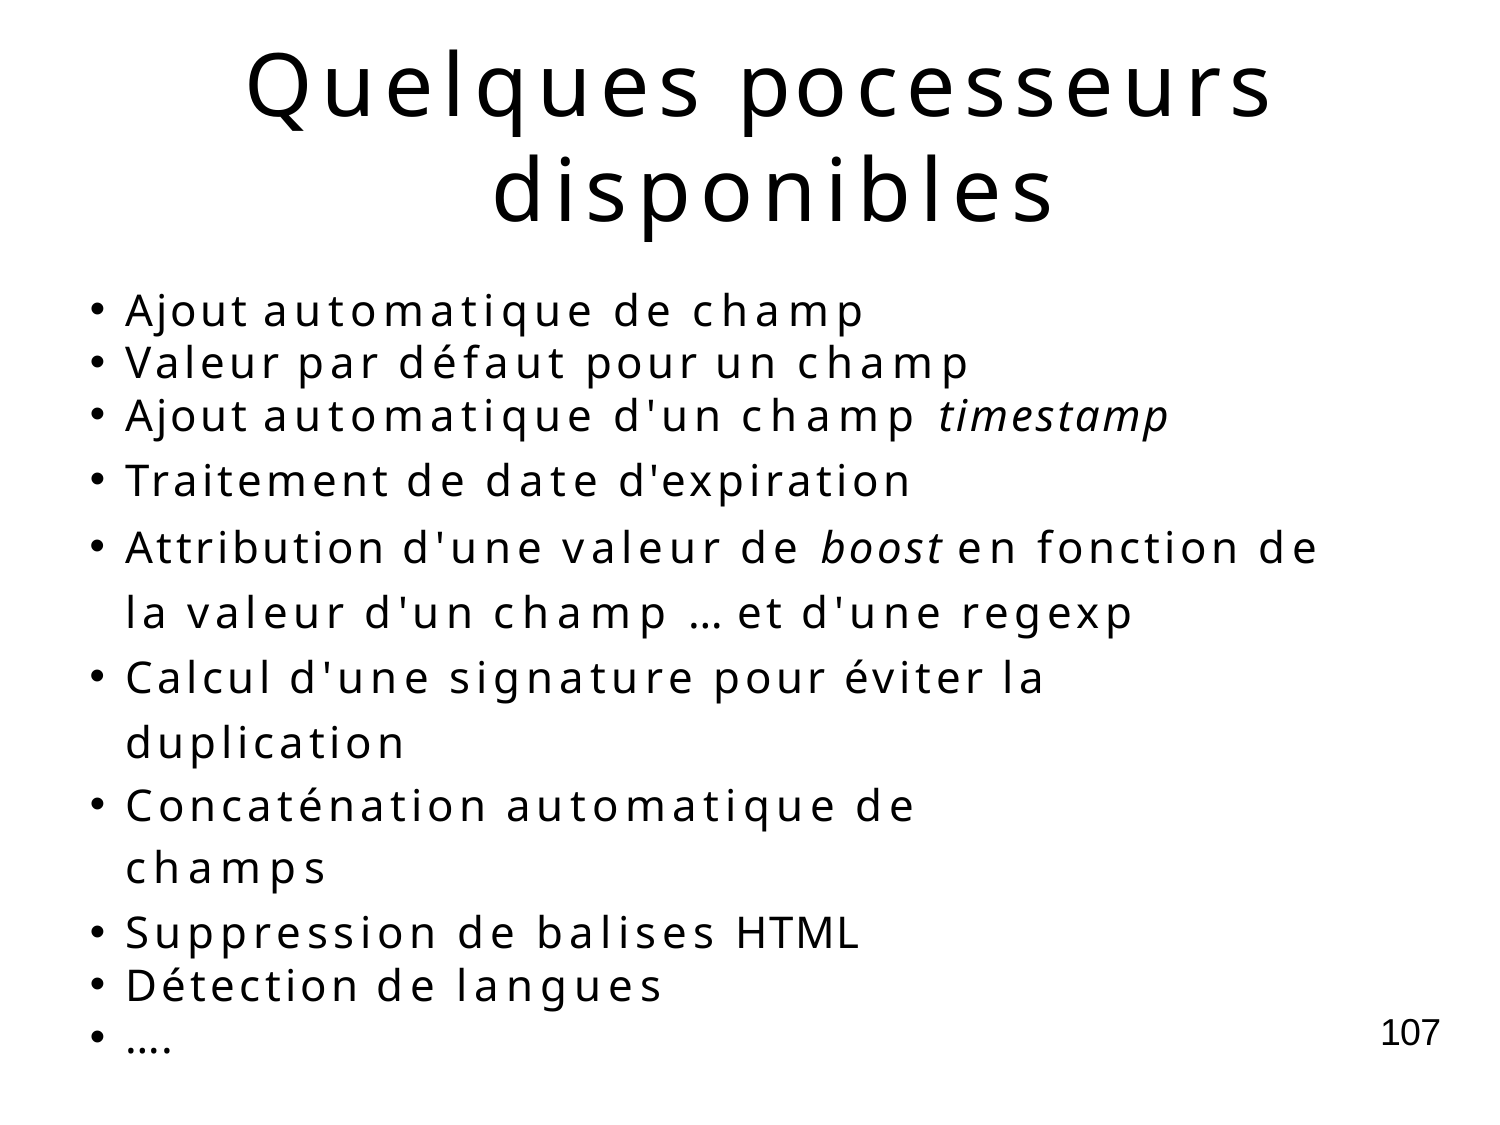

# Quelques pocesseurs disponibles
Ajout automatique de champ
Valeur par défaut pour un champ
Ajout automatique d'un champ timestamp
Traitement de date d'expiration
Attribution d'une valeur de boost en fonction de la valeur d'un champ … et d'une regexp
Calcul d'une signature pour éviter la duplication
Concaténation automatique de champs
Suppression de balises HTML
Détection de langues
….
107